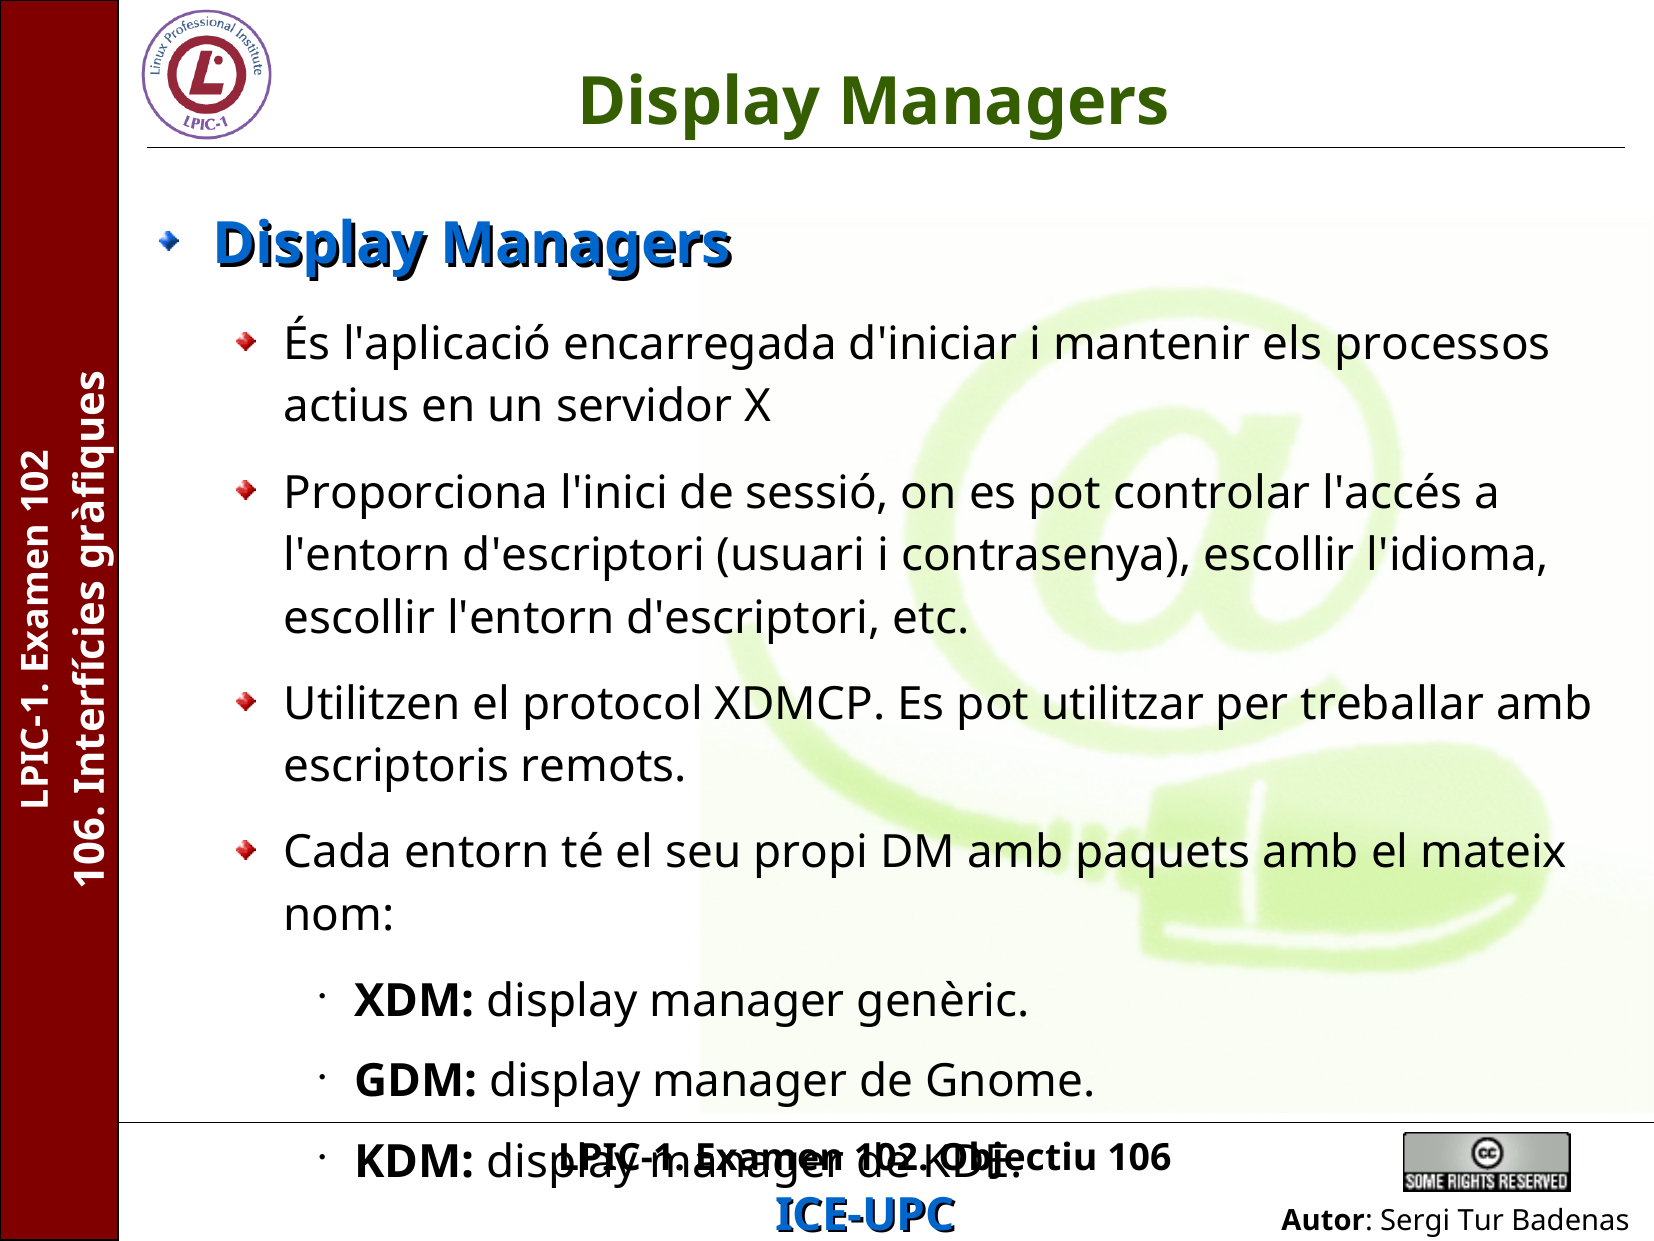

# Display Managers
Display Managers
És l'aplicació encarregada d'iniciar i mantenir els processos actius en un servidor X
Proporciona l'inici de sessió, on es pot controlar l'accés a l'entorn d'escriptori (usuari i contrasenya), escollir l'idioma, escollir l'entorn d'escriptori, etc.
Utilitzen el protocol XDMCP. Es pot utilitzar per treballar amb escriptoris remots.
Cada entorn té el seu propi DM amb paquets amb el mateix nom:
XDM: display manager genèric.
GDM: display manager de Gnome.
KDM: display manager de KDE.